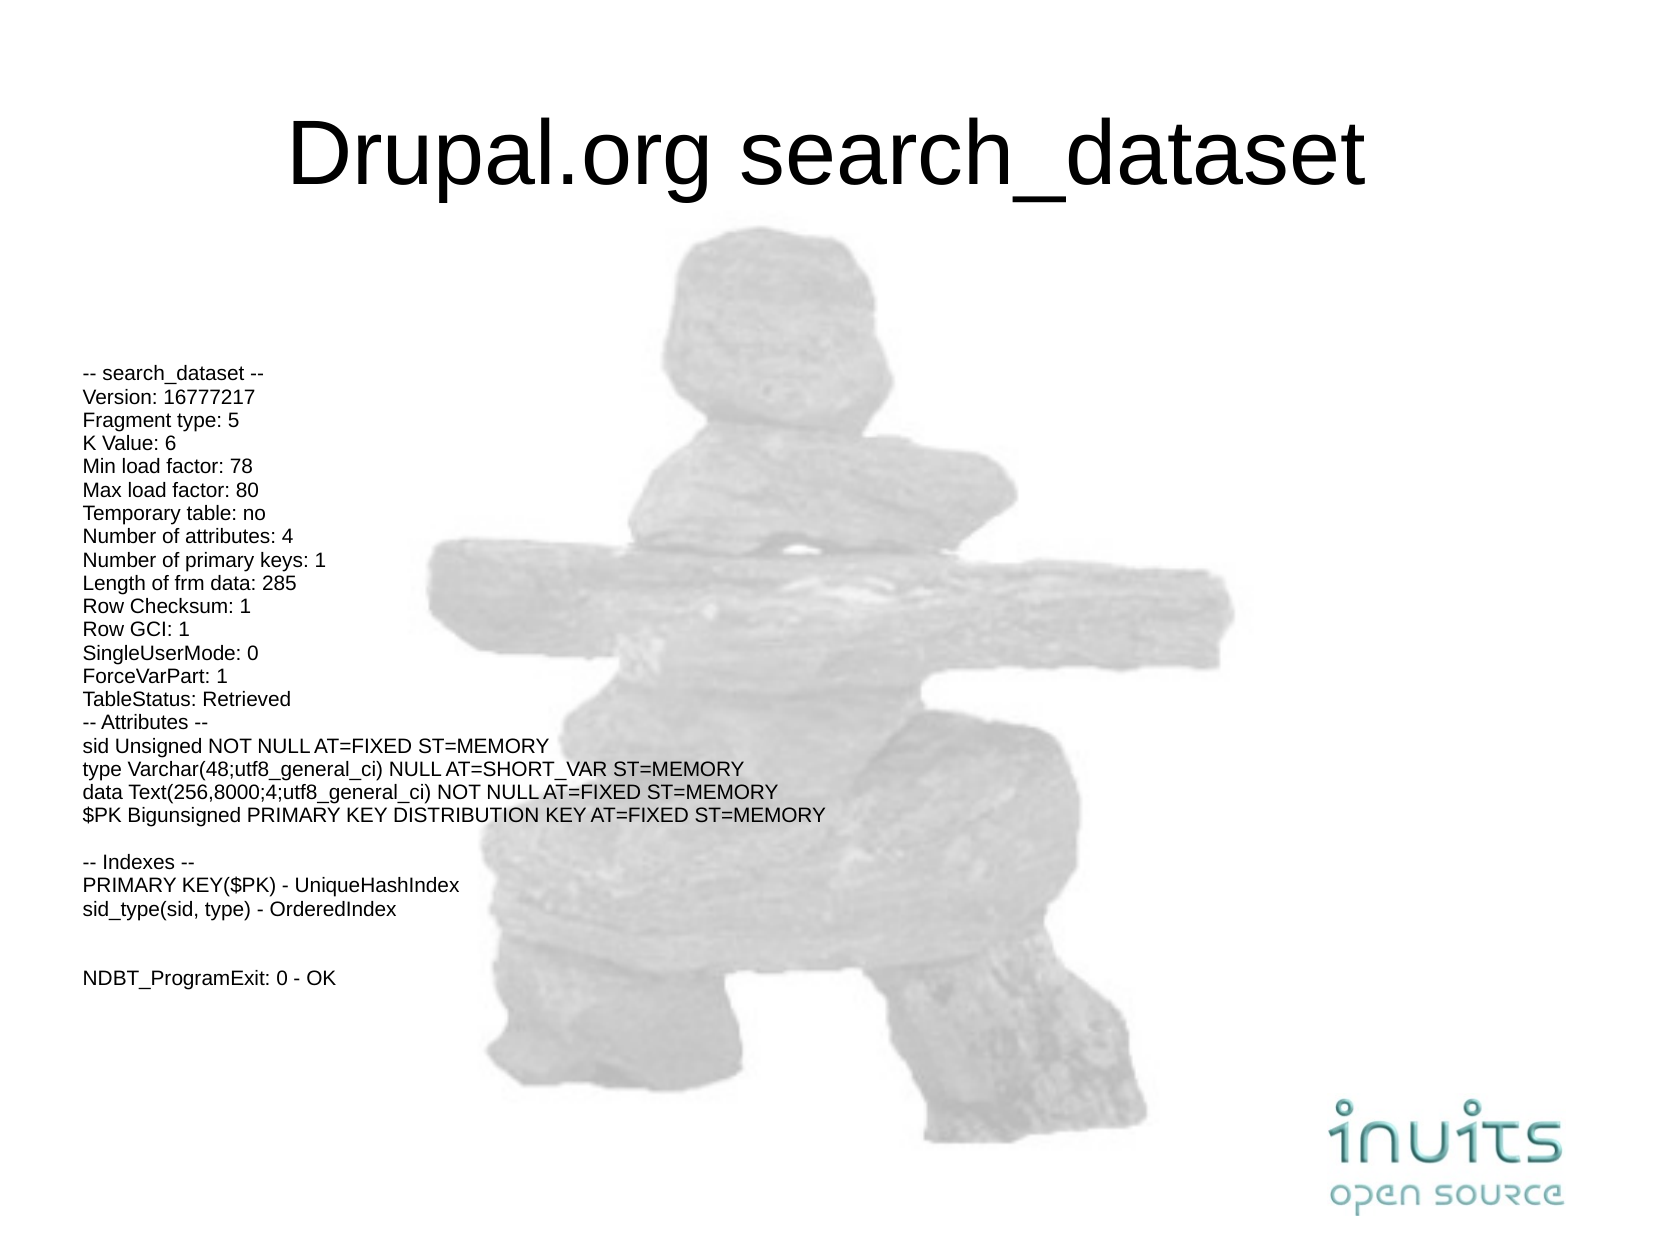

# Drupal.org search_dataset
-- search_dataset --
Version: 16777217
Fragment type: 5
K Value: 6
Min load factor: 78
Max load factor: 80
Temporary table: no
Number of attributes: 4
Number of primary keys: 1
Length of frm data: 285
Row Checksum: 1
Row GCI: 1
SingleUserMode: 0
ForceVarPart: 1
TableStatus: Retrieved
-- Attributes --
sid Unsigned NOT NULL AT=FIXED ST=MEMORY
type Varchar(48;utf8_general_ci) NULL AT=SHORT_VAR ST=MEMORY
data Text(256,8000;4;utf8_general_ci) NOT NULL AT=FIXED ST=MEMORY
$PK Bigunsigned PRIMARY KEY DISTRIBUTION KEY AT=FIXED ST=MEMORY
-- Indexes --
PRIMARY KEY($PK) - UniqueHashIndex
sid_type(sid, type) - OrderedIndex
NDBT_ProgramExit: 0 - OK